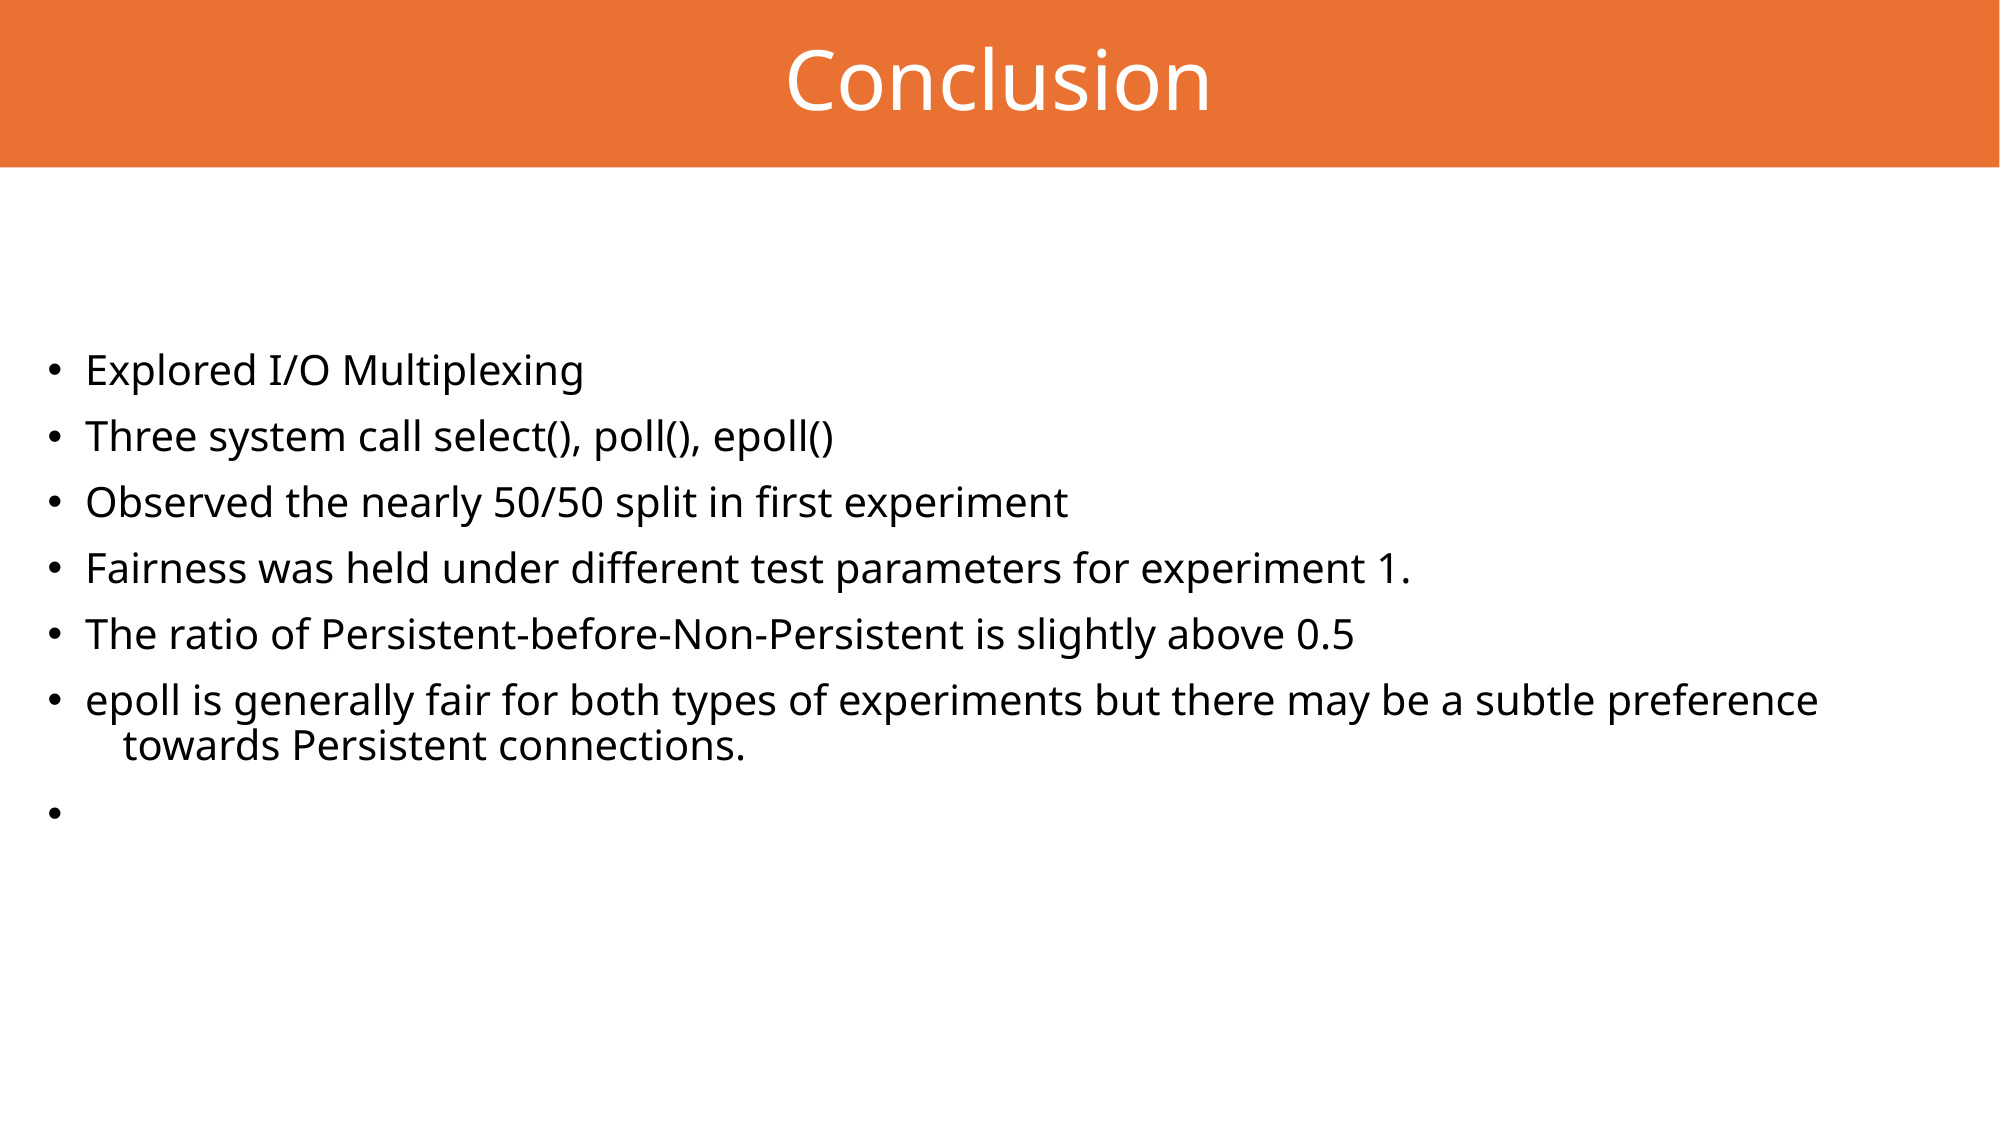

# Conclusion
Explored I/O Multiplexing
Three system call select(), poll(), epoll()
Observed the nearly 50/50 split in first experiment
Fairness was held under different test parameters for experiment 1.
The ratio of Persistent-before-Non-Persistent is slightly above 0.5
epoll is generally fair for both types of experiments but there may be a subtle preference towards Persistent connections.